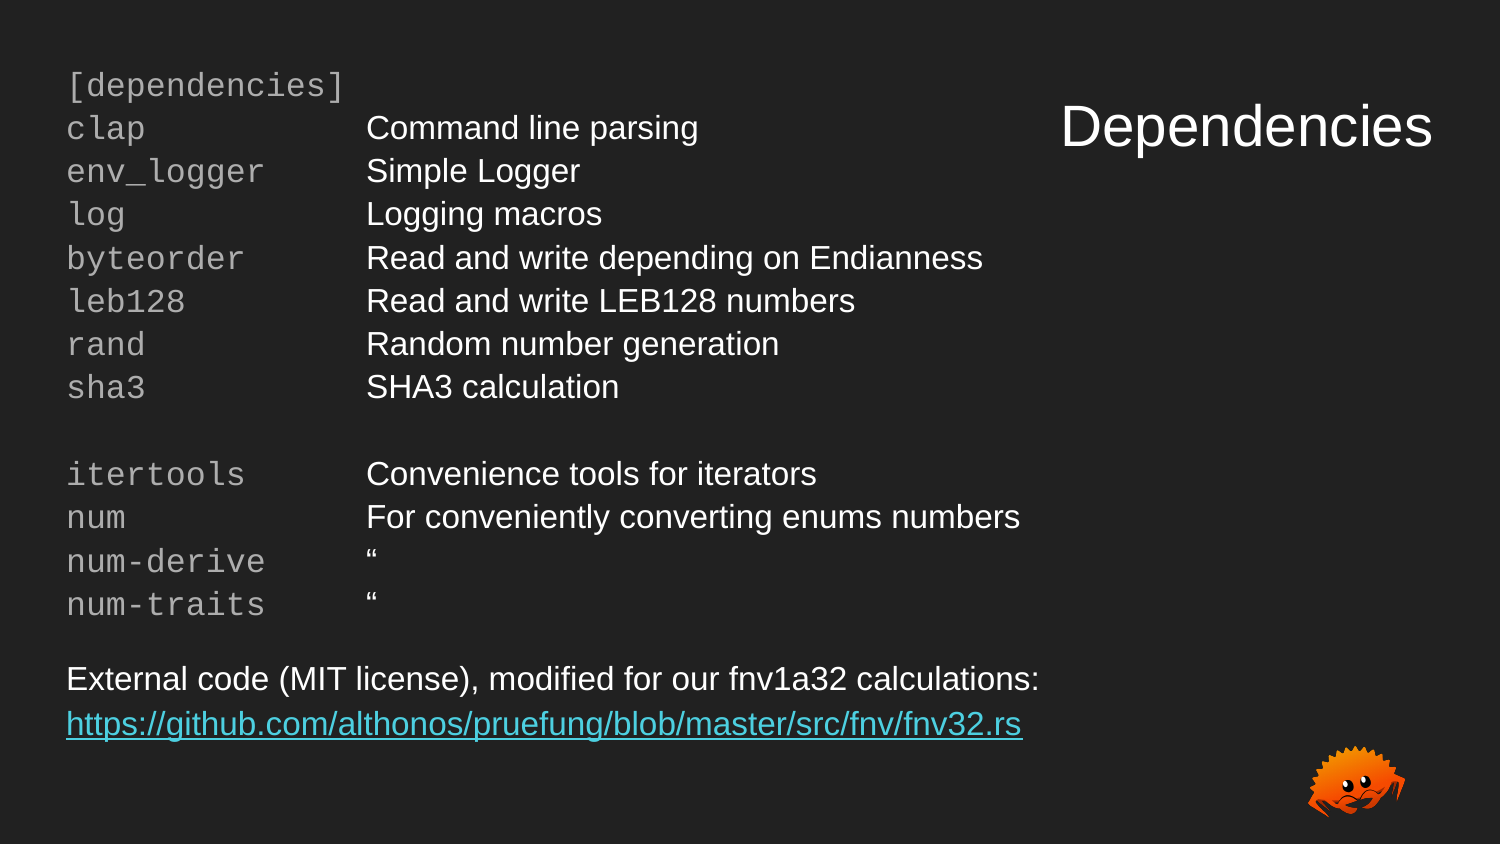

[dependencies]
clap			Command line parsing
env_logger		Simple Logger
log				Logging macros
byteorder		Read and write depending on Endianness
leb128			Read and write LEB128 numbers
rand			Random number generation
sha3			SHA3 calculation
itertools		Convenience tools for iterators
num				For conveniently converting enums numbers
num-derive		“
num-traits		“
External code (MIT license), modified for our fnv1a32 calculations: https://github.com/althonos/pruefung/blob/master/src/fnv/fnv32.rs
# Dependencies